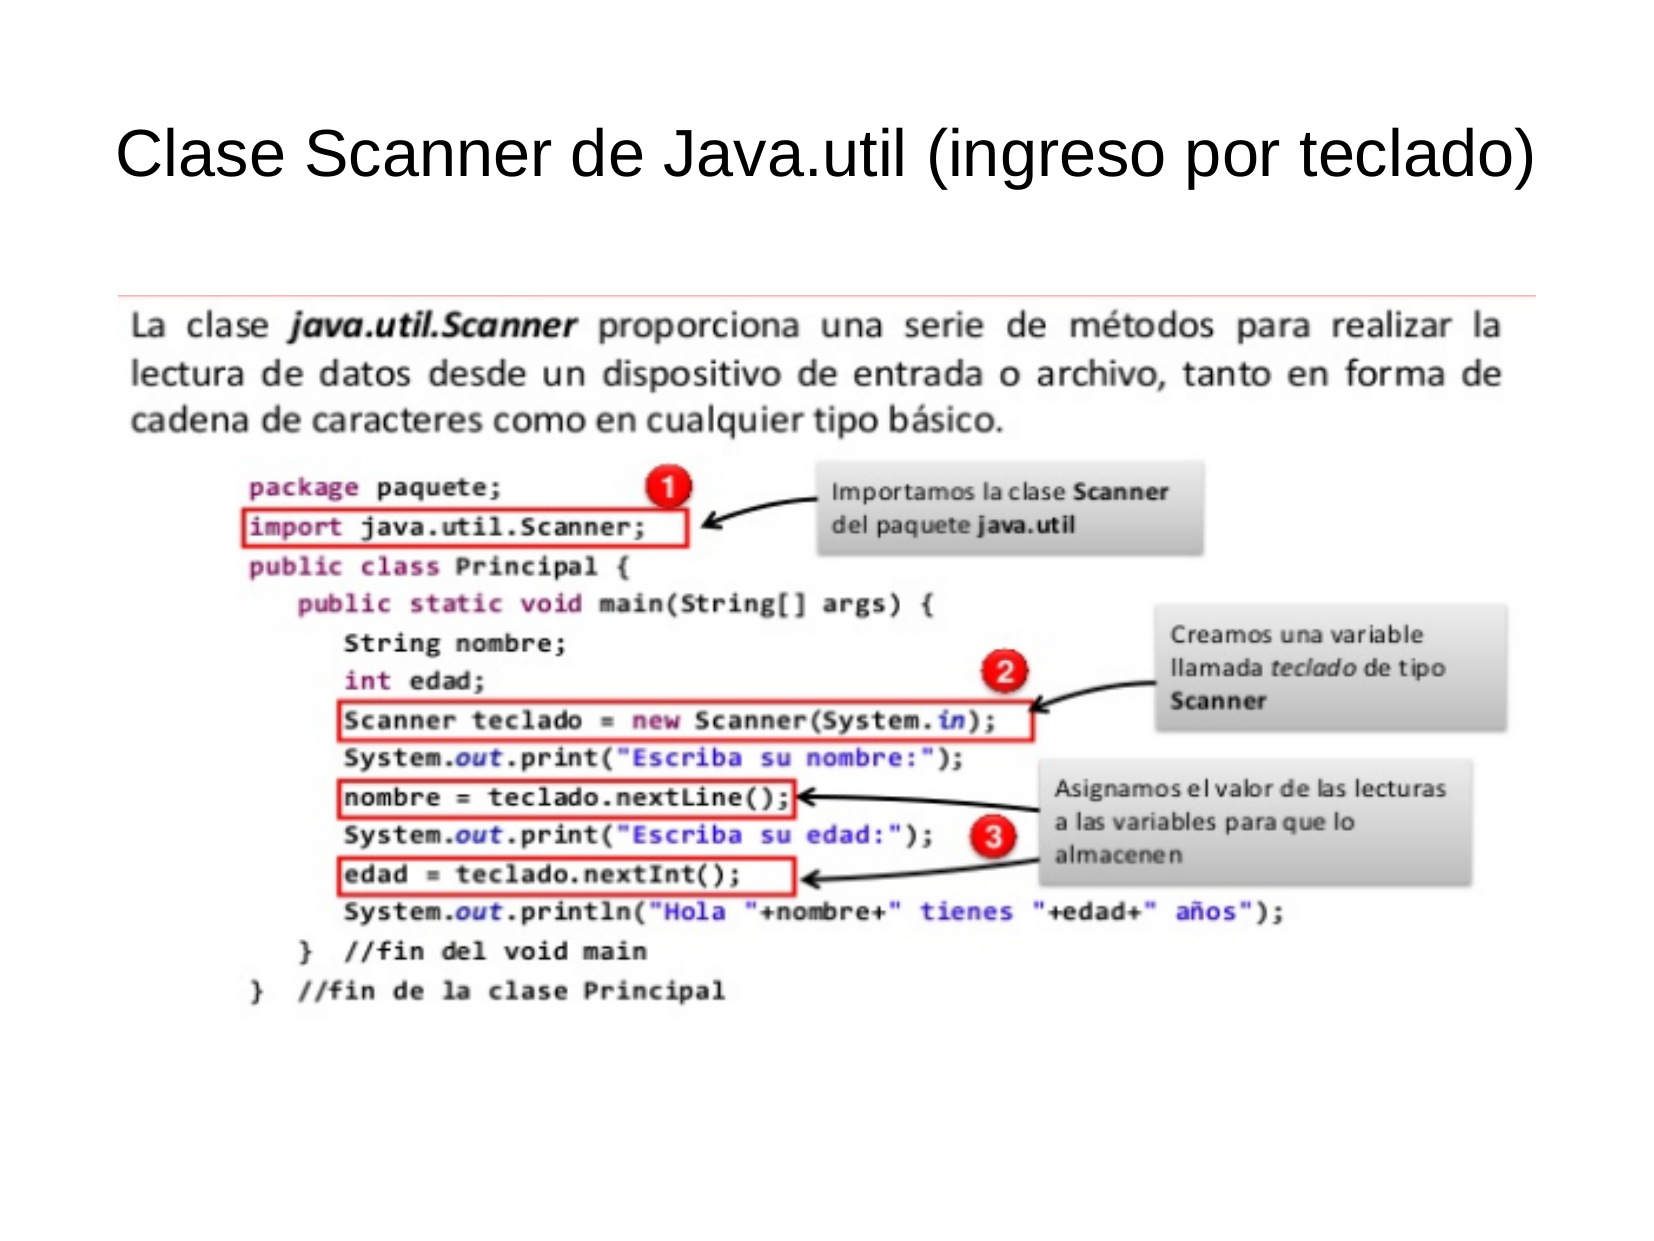

# Clase Scanner de Java.util (ingreso por teclado)